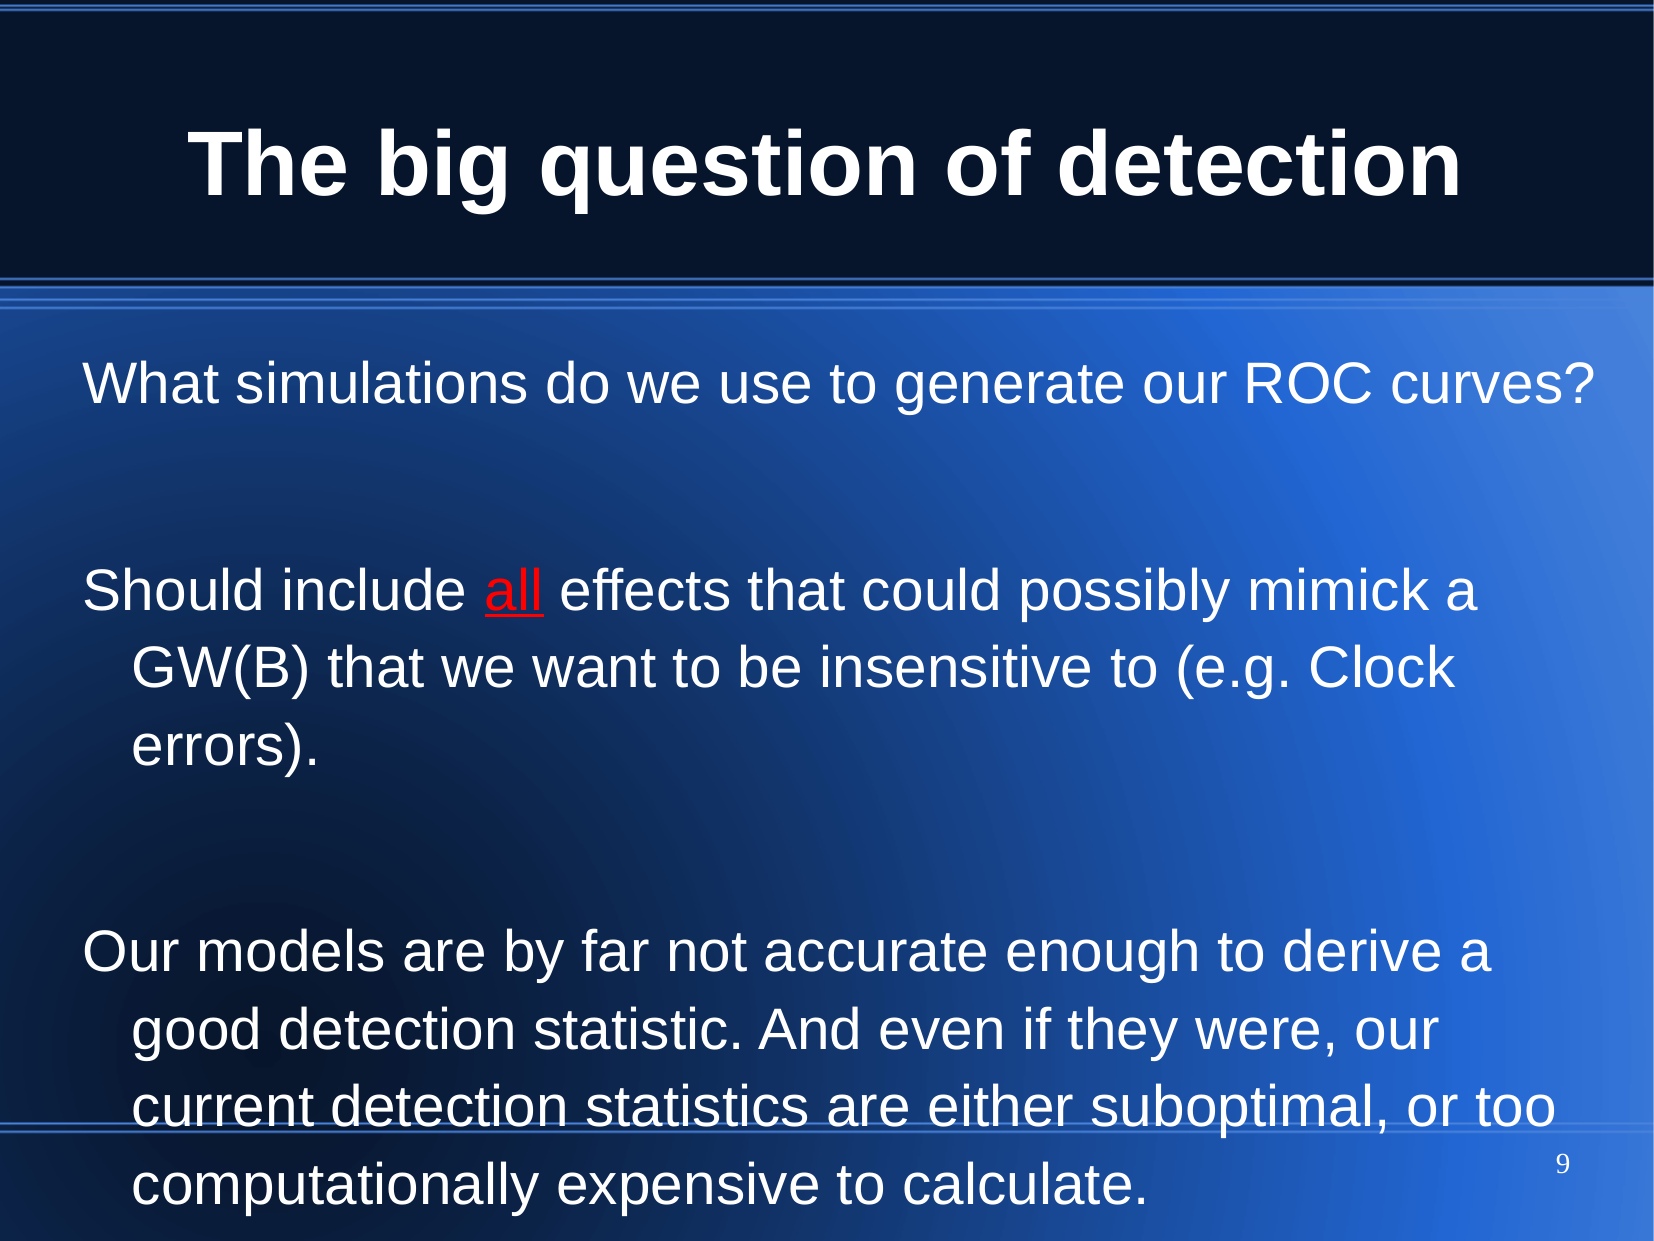

# The big question of detection
What simulations do we use to generate our ROC curves?
Should include all effects that could possibly mimick a GW(B) that we want to be insensitive to (e.g. Clock errors).
Our models are by far not accurate enough to derive a good detection statistic. And even if they were, our current detection statistics are either suboptimal, or too computationally expensive to calculate.
9